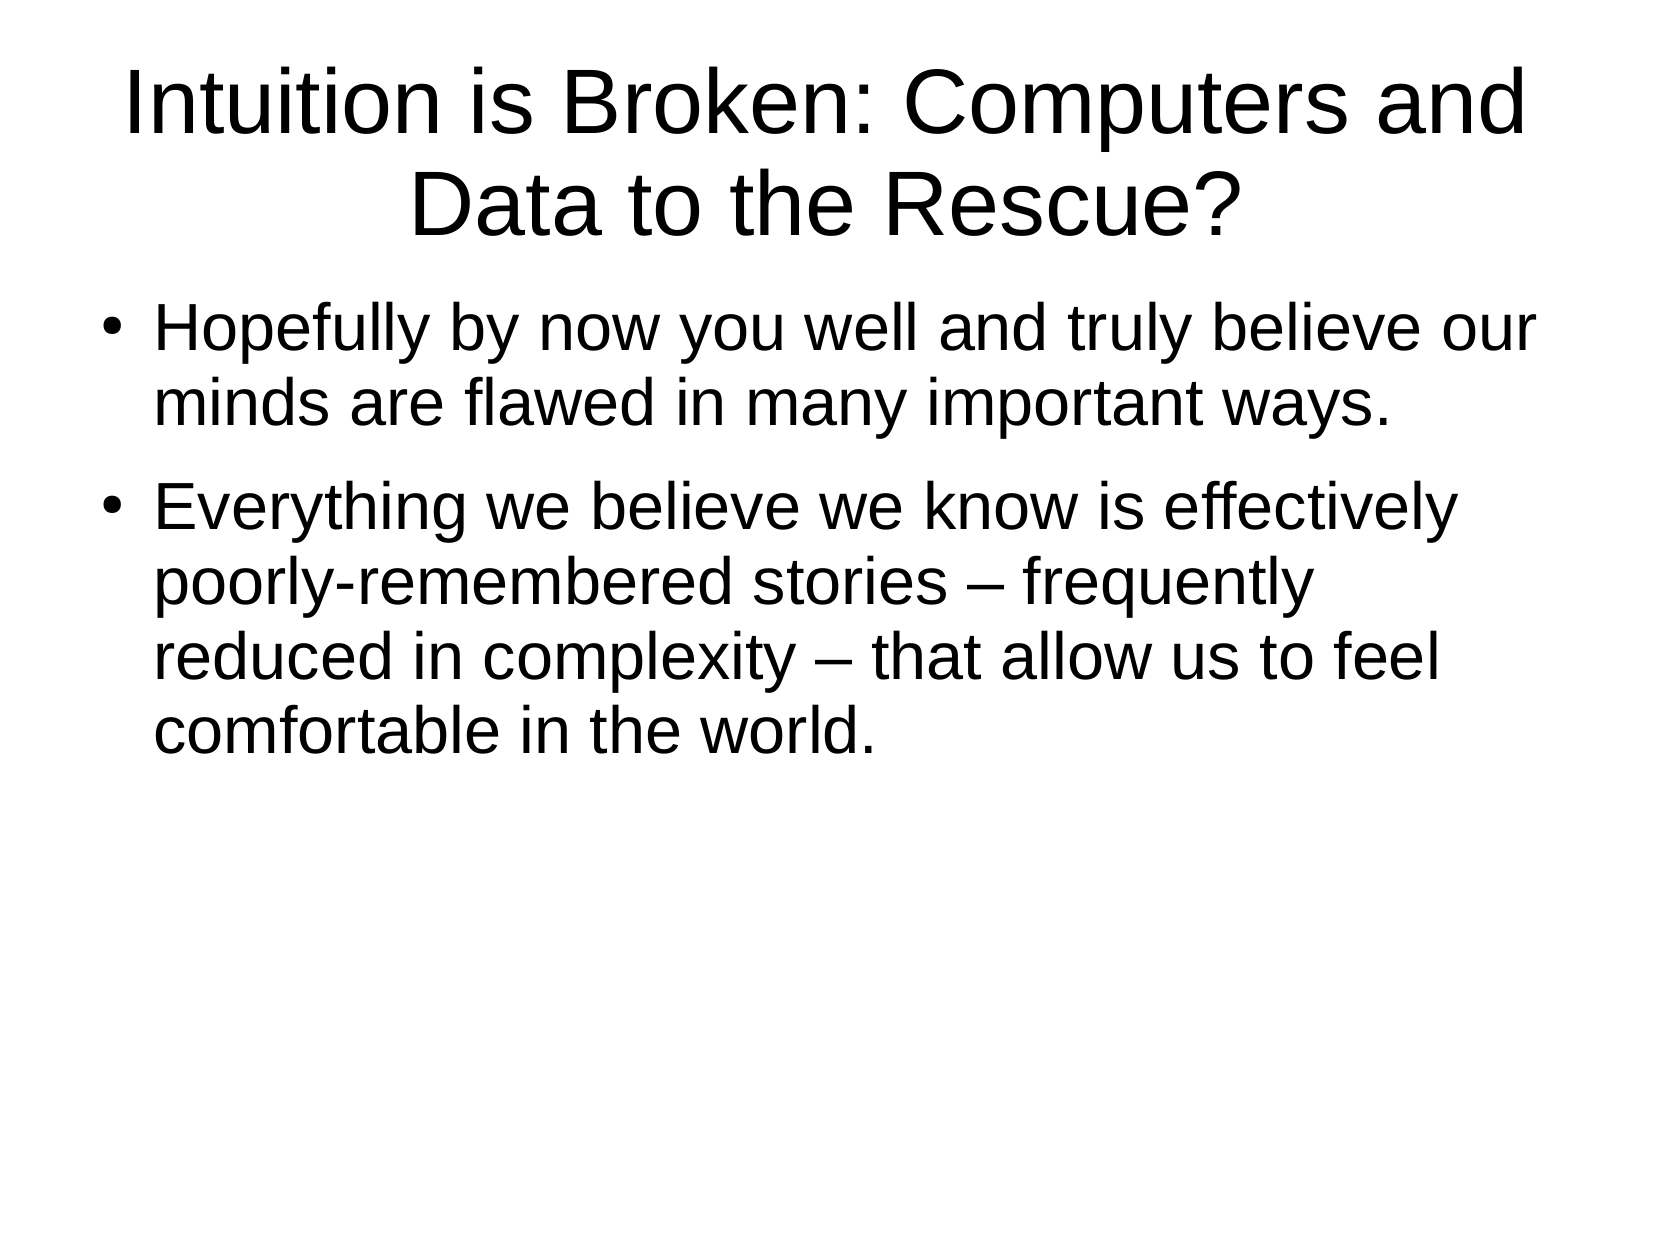

# Intuition is Broken: Computers and Data to the Rescue?
Hopefully by now you well and truly believe our minds are flawed in many important ways.
Everything we believe we know is effectively poorly-remembered stories – frequently reduced in complexity – that allow us to feel comfortable in the world.